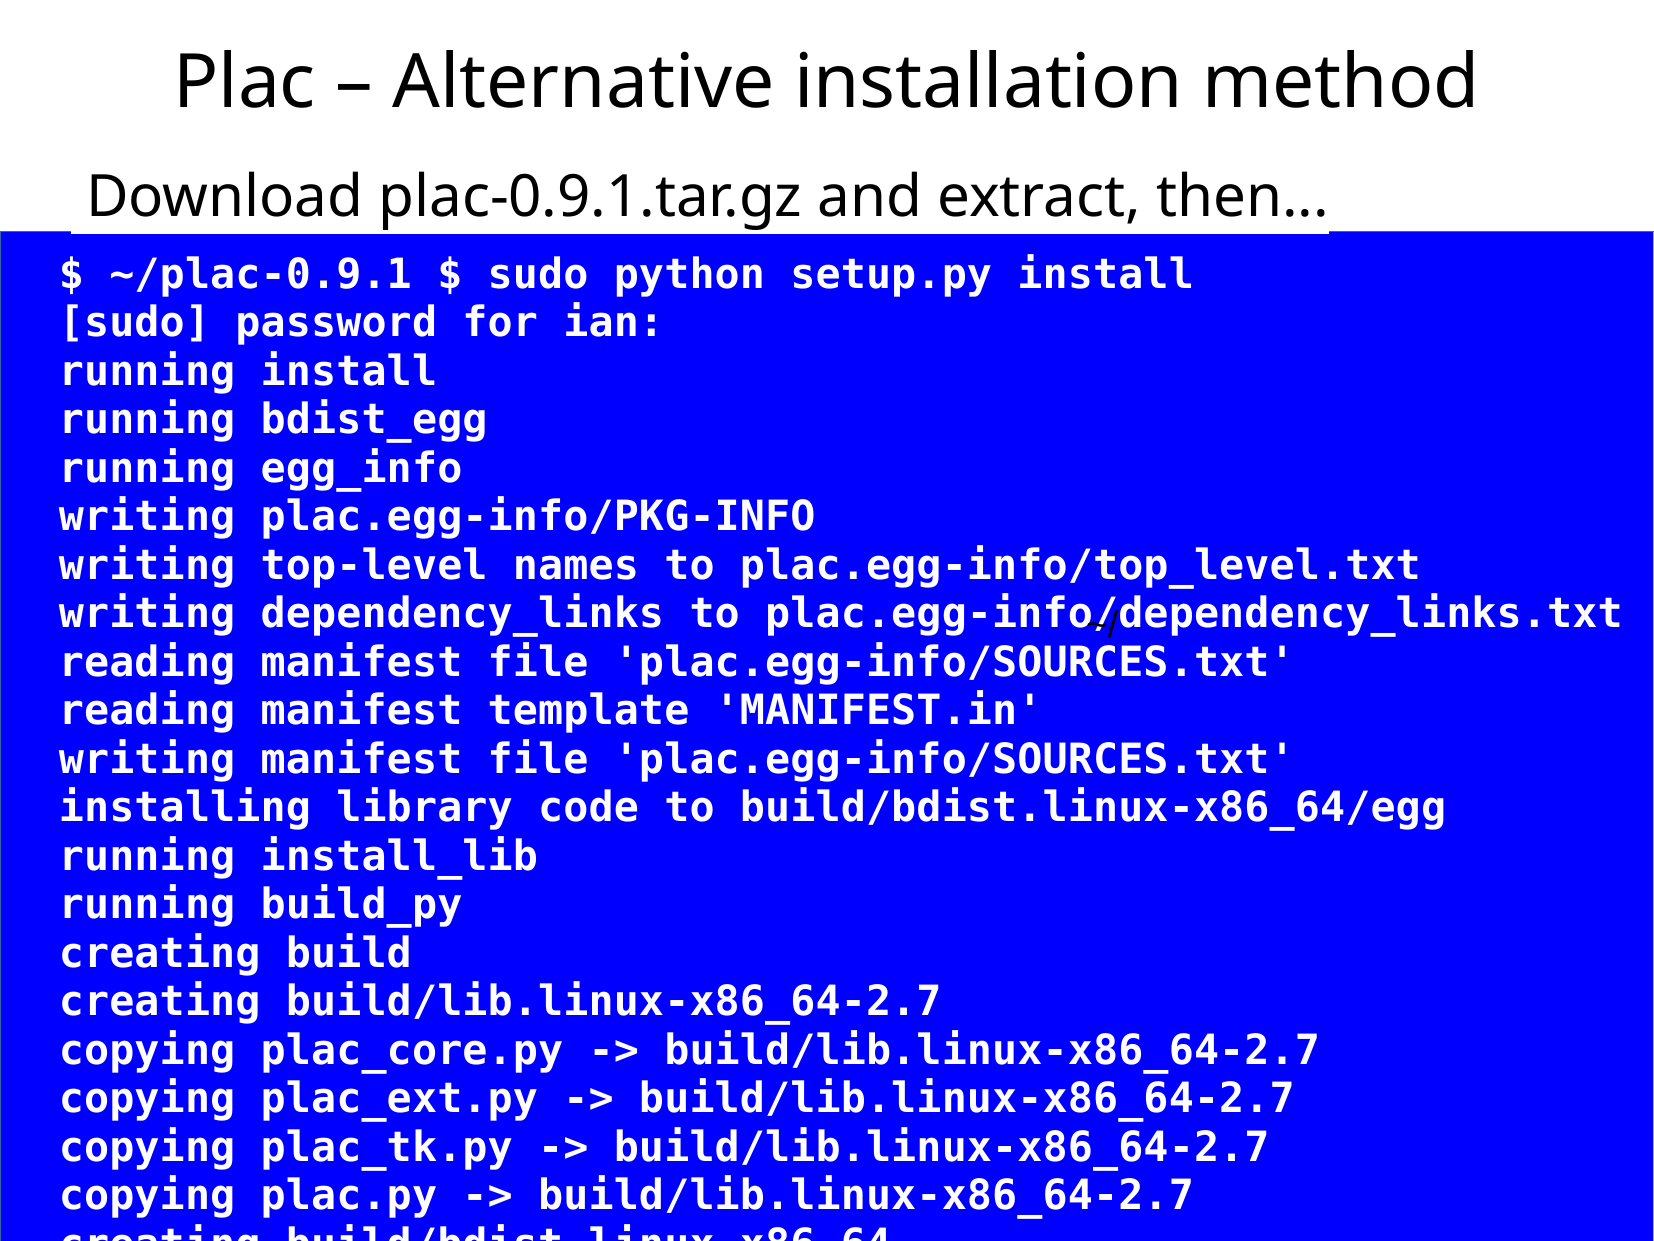

# Plac – Alternative installation method
 Download plac-0.9.1.tar.gz and extract, then...
$ ~/plac-0.9.1 $ sudo python setup.py install
[sudo] password for ian:
running install
running bdist_egg
running egg_info
writing plac.egg-info/PKG-INFO
writing top-level names to plac.egg-info/top_level.txt
writing dependency_links to plac.egg-info/dependency_links.txt
reading manifest file 'plac.egg-info/SOURCES.txt'
reading manifest template 'MANIFEST.in'
writing manifest file 'plac.egg-info/SOURCES.txt'
installing library code to build/bdist.linux-x86_64/egg
running install_lib
running build_py
creating build
creating build/lib.linux-x86_64-2.7
copying plac_core.py -> build/lib.linux-x86_64-2.7
copying plac_ext.py -> build/lib.linux-x86_64-2.7
copying plac_tk.py -> build/lib.linux-x86_64-2.7
copying plac.py -> build/lib.linux-x86_64-2.7
creating build/bdist.linux-x86_64
creating build/bdist.linux-x86_64/egg
~/